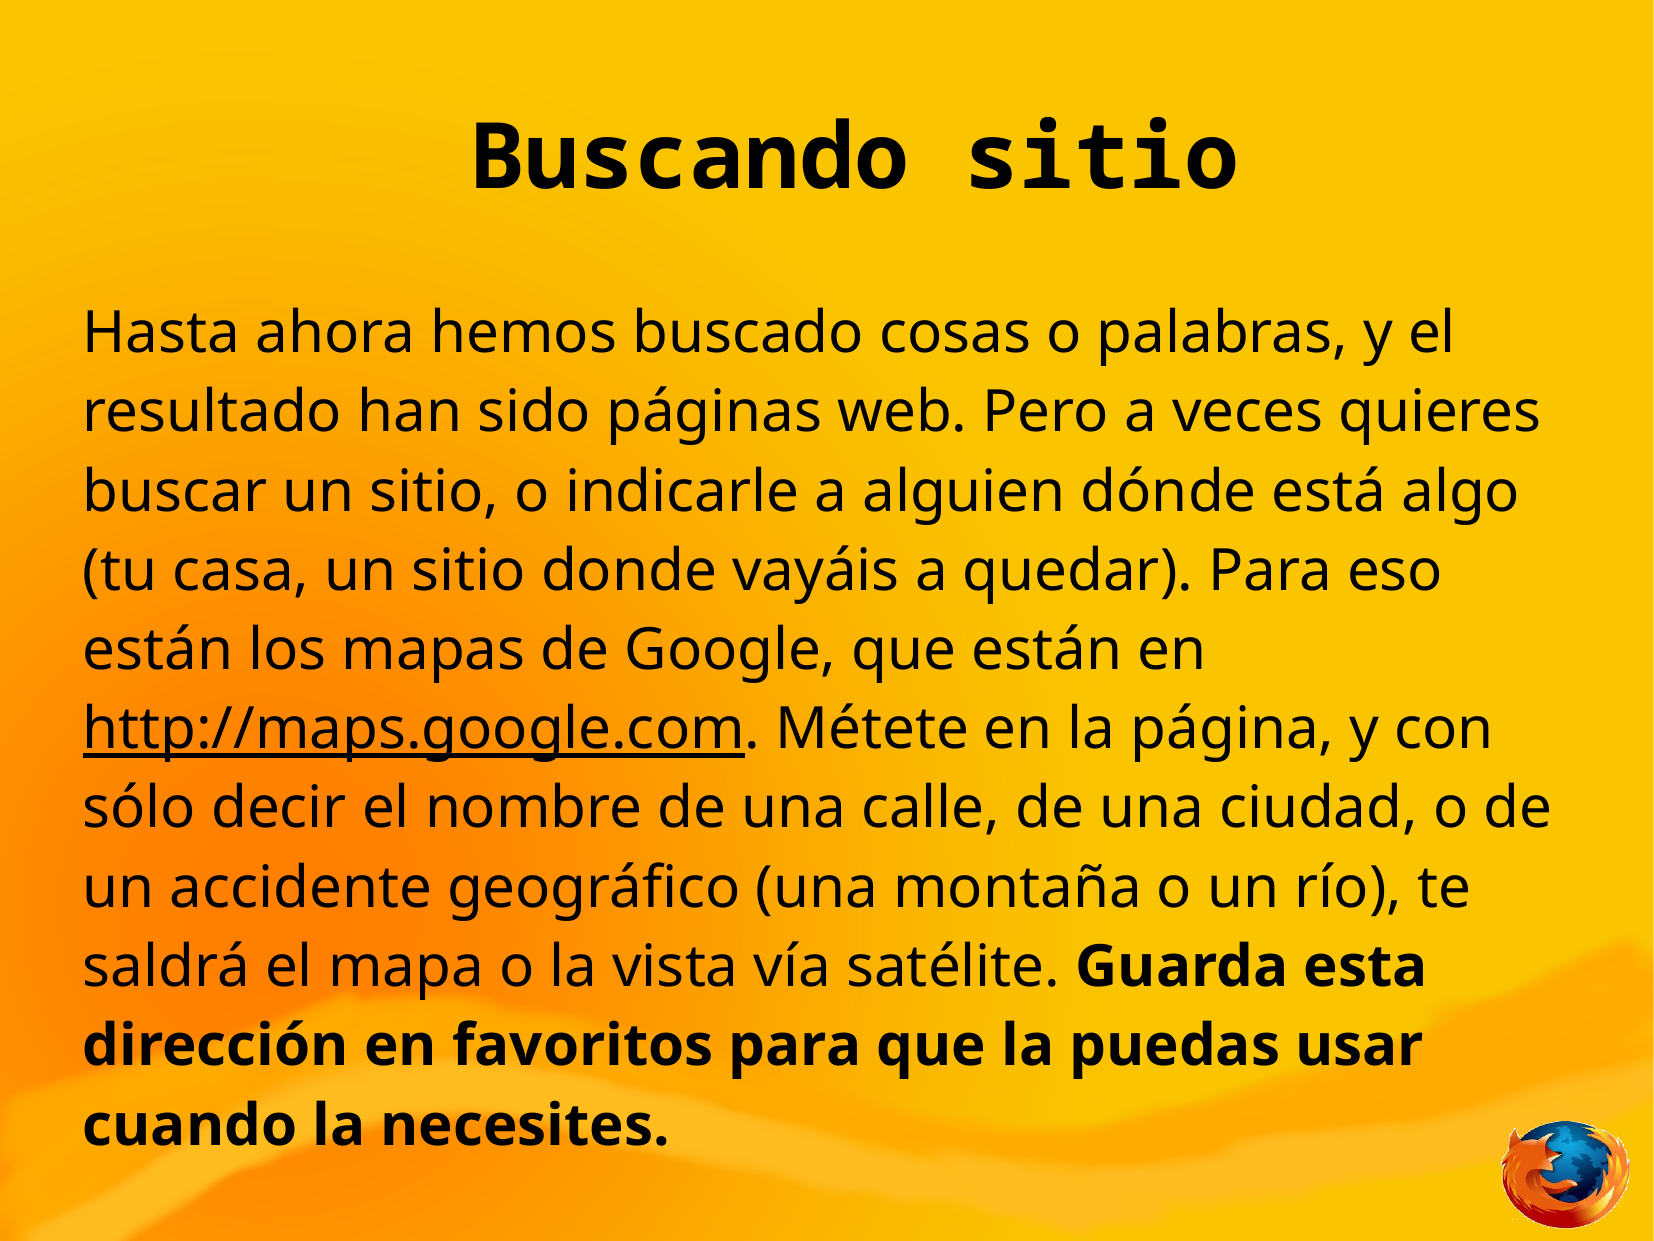

# Buscando sitio
Hasta ahora hemos buscado cosas o palabras, y el resultado han sido páginas web. Pero a veces quieres buscar un sitio, o indicarle a alguien dónde está algo (tu casa, un sitio donde vayáis a quedar). Para eso están los mapas de Google, que están en http://maps.google.com. Métete en la página, y con sólo decir el nombre de una calle, de una ciudad, o de un accidente geográfico (una montaña o un río), te saldrá el mapa o la vista vía satélite. Guarda esta dirección en favoritos para que la puedas usar cuando la necesites.